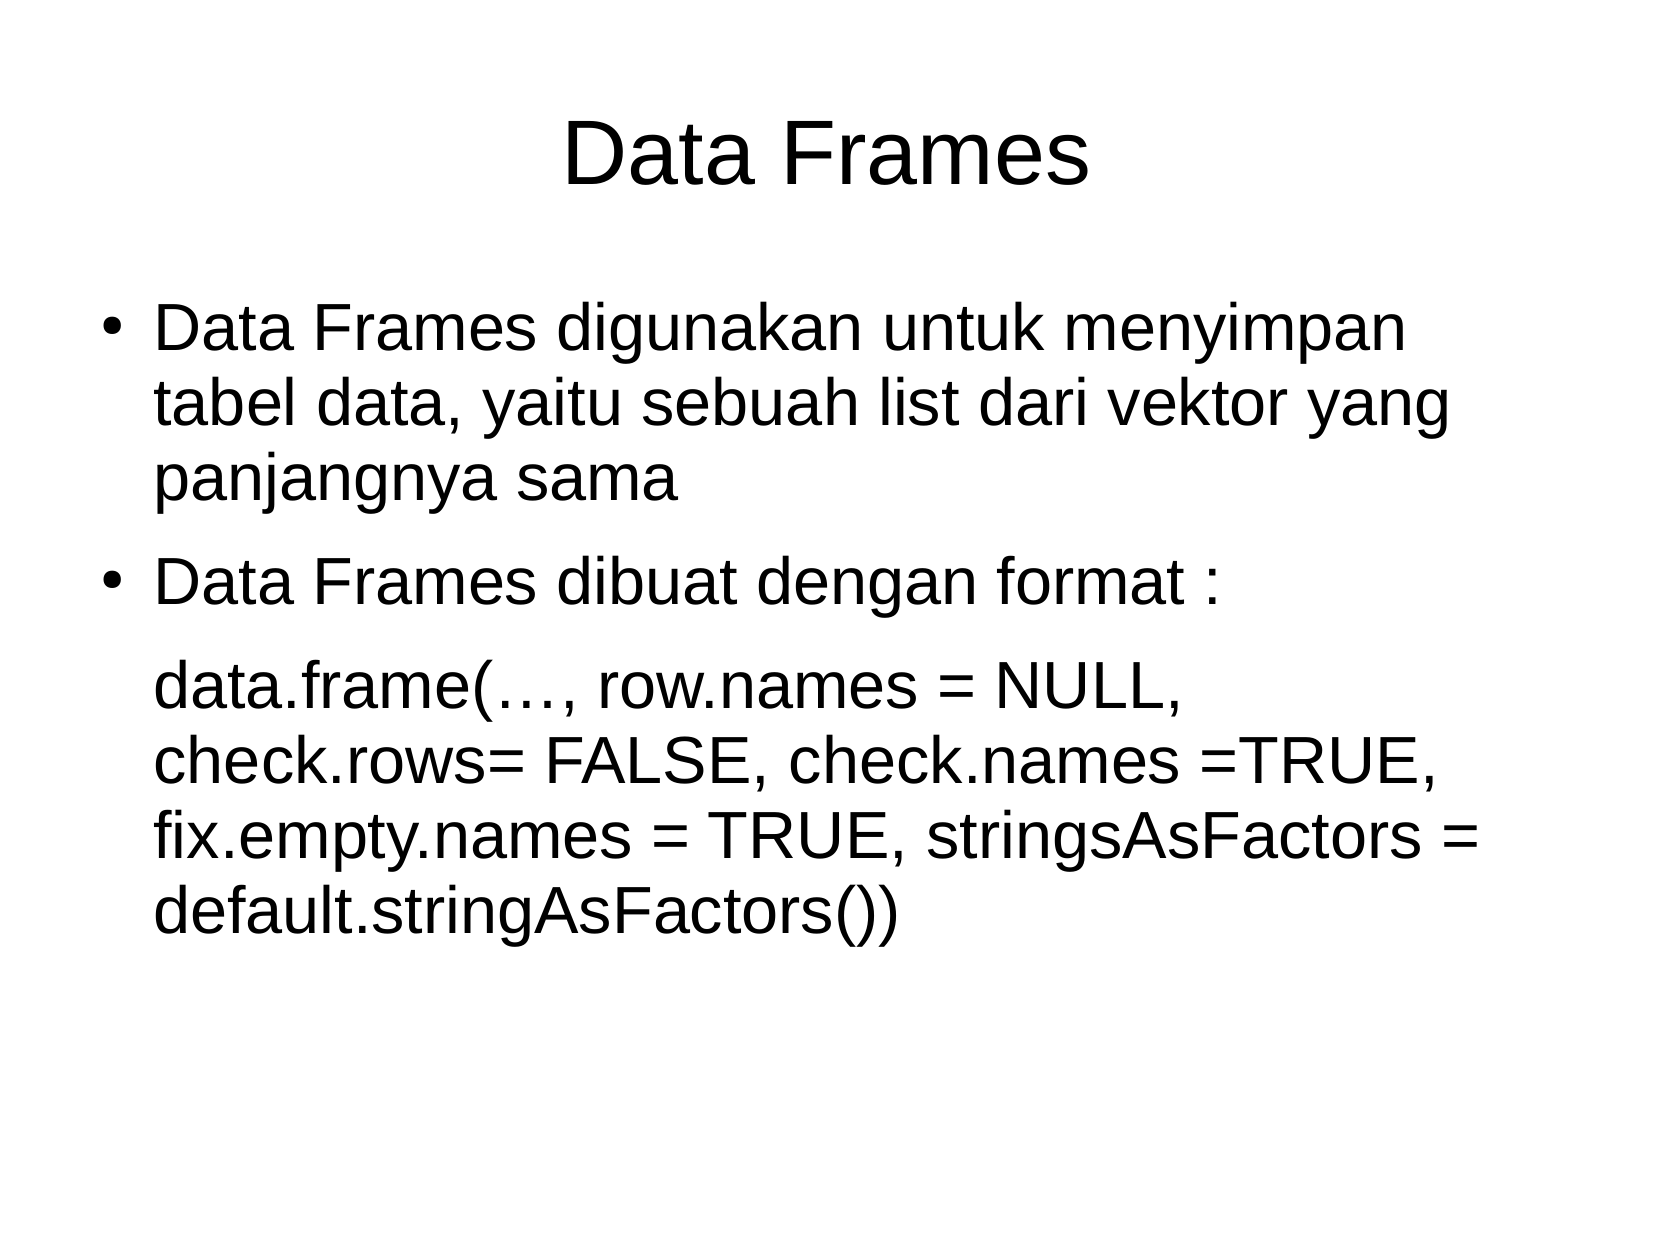

# Data Frames
Data Frames digunakan untuk menyimpan tabel data, yaitu sebuah list dari vektor yang panjangnya sama
Data Frames dibuat dengan format :
data.frame(…, row.names = NULL, check.rows= FALSE, check.names =TRUE, fix.empty.names = TRUE, stringsAsFactors = default.stringAsFactors())